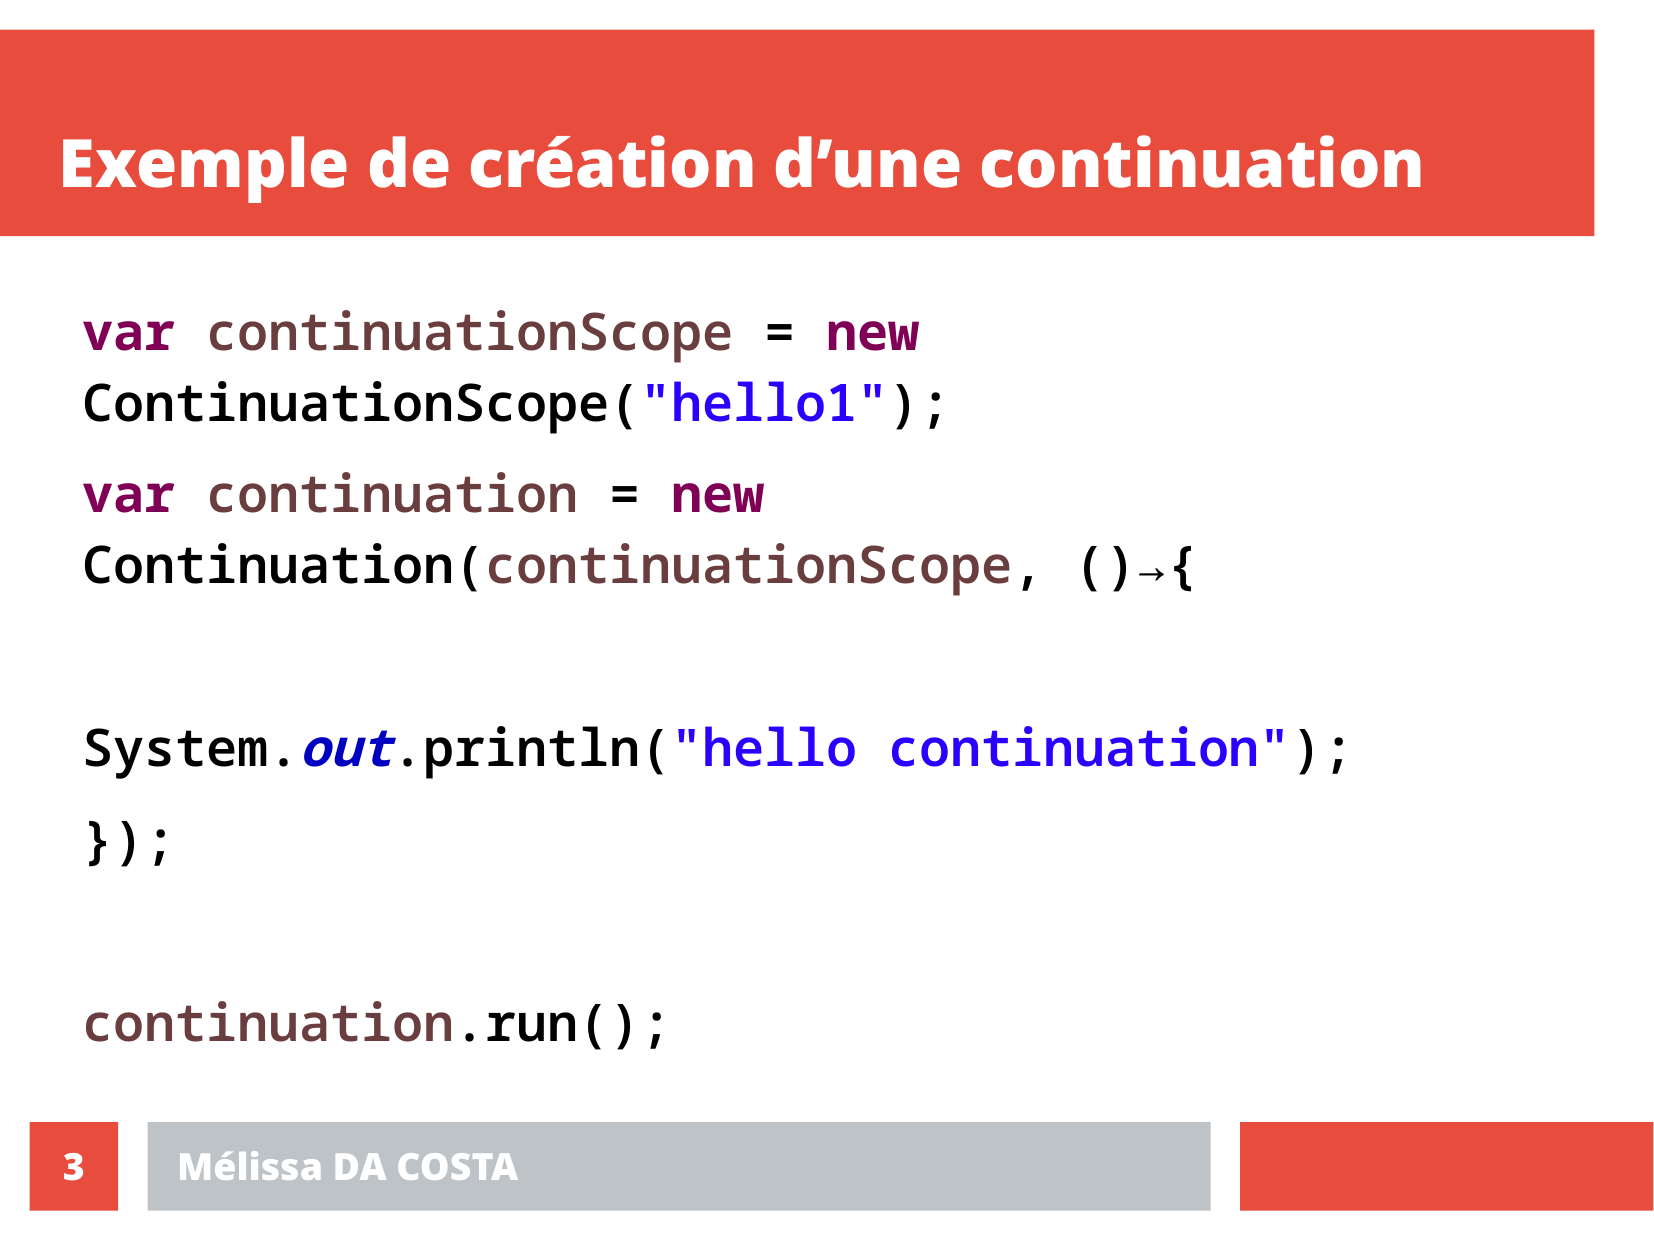

# Exemple de création d’une continuation
var continuationScope = new ContinuationScope("hello1");
var continuation = new Continuation(continuationScope, ()→{
System.out.println("hello continuation");
});
continuation.run();
3
Mélissa DA COSTA